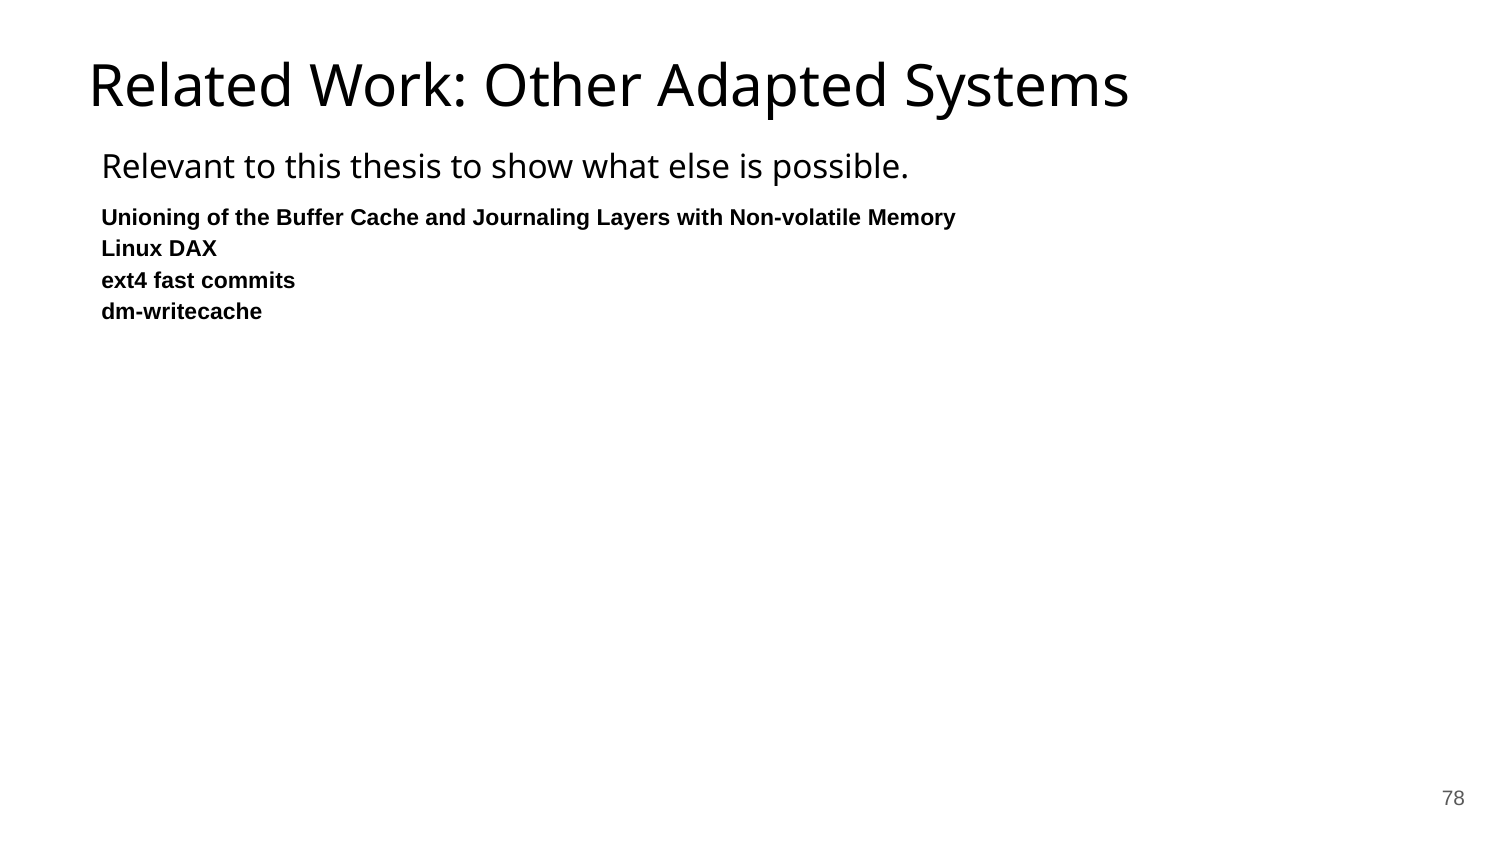

# Related Work: Other Adapted Systems
Relevant to this thesis to show what else is possible.
Unioning of the Buffer Cache and Journaling Layers with Non-volatile Memory
Linux DAX
ext4 fast commits
dm-writecache